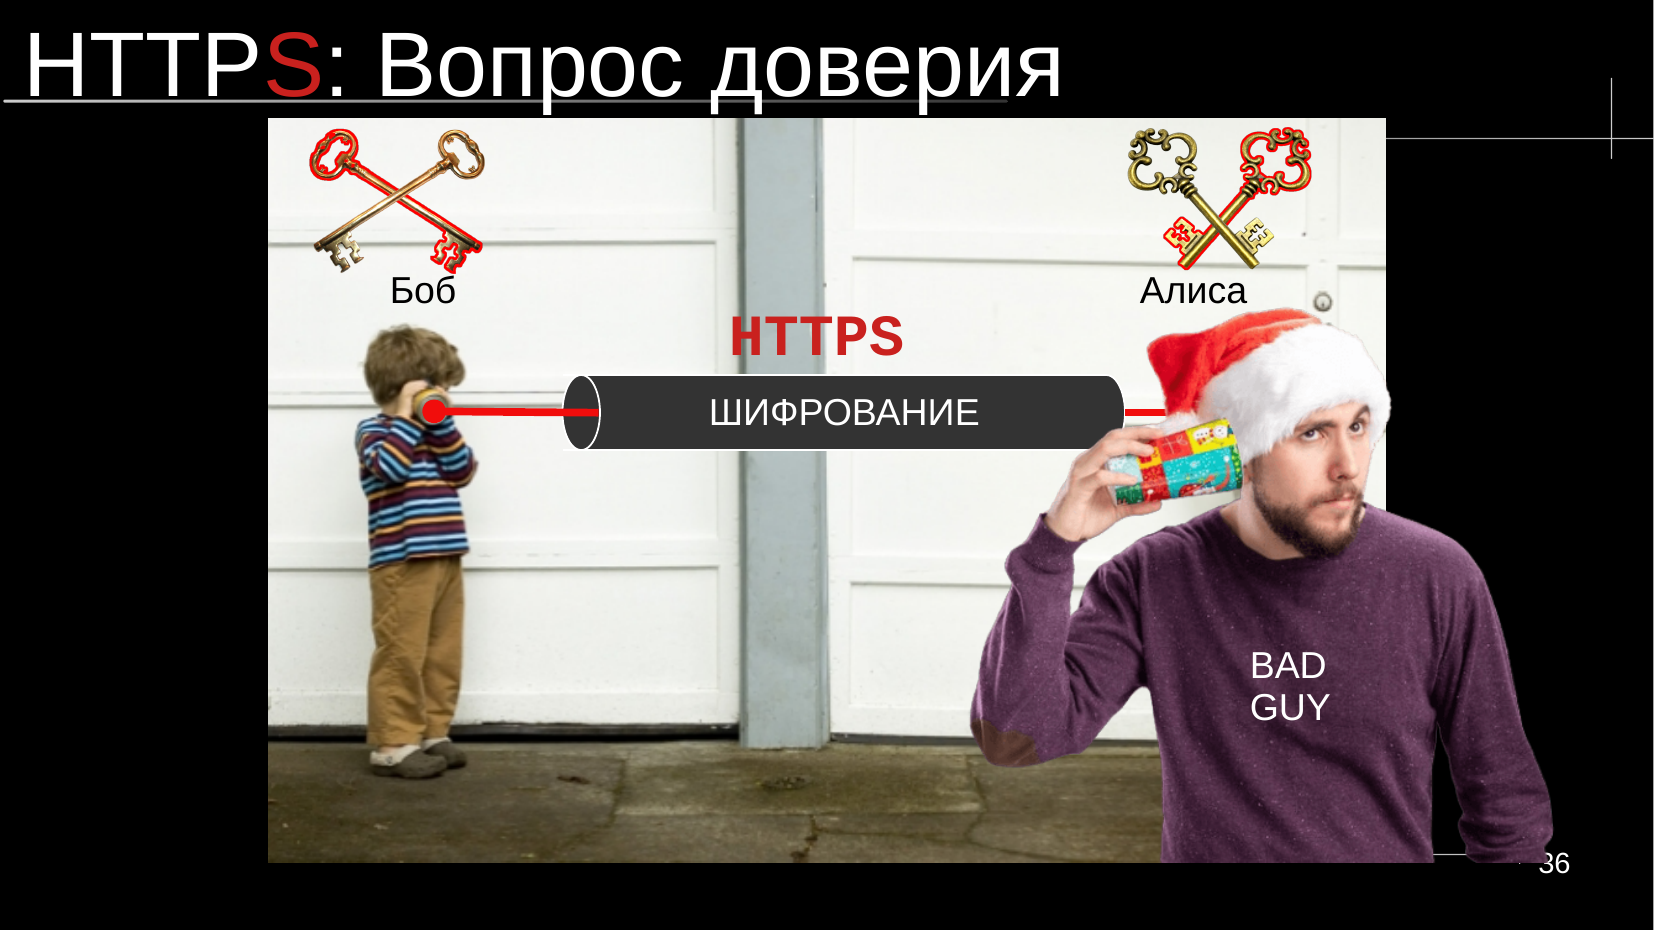

# HTTPS: Вопрос доверия
Боб
Алиса
HTTPS
ШИФРОВАНИЕ
BAD GUY
36